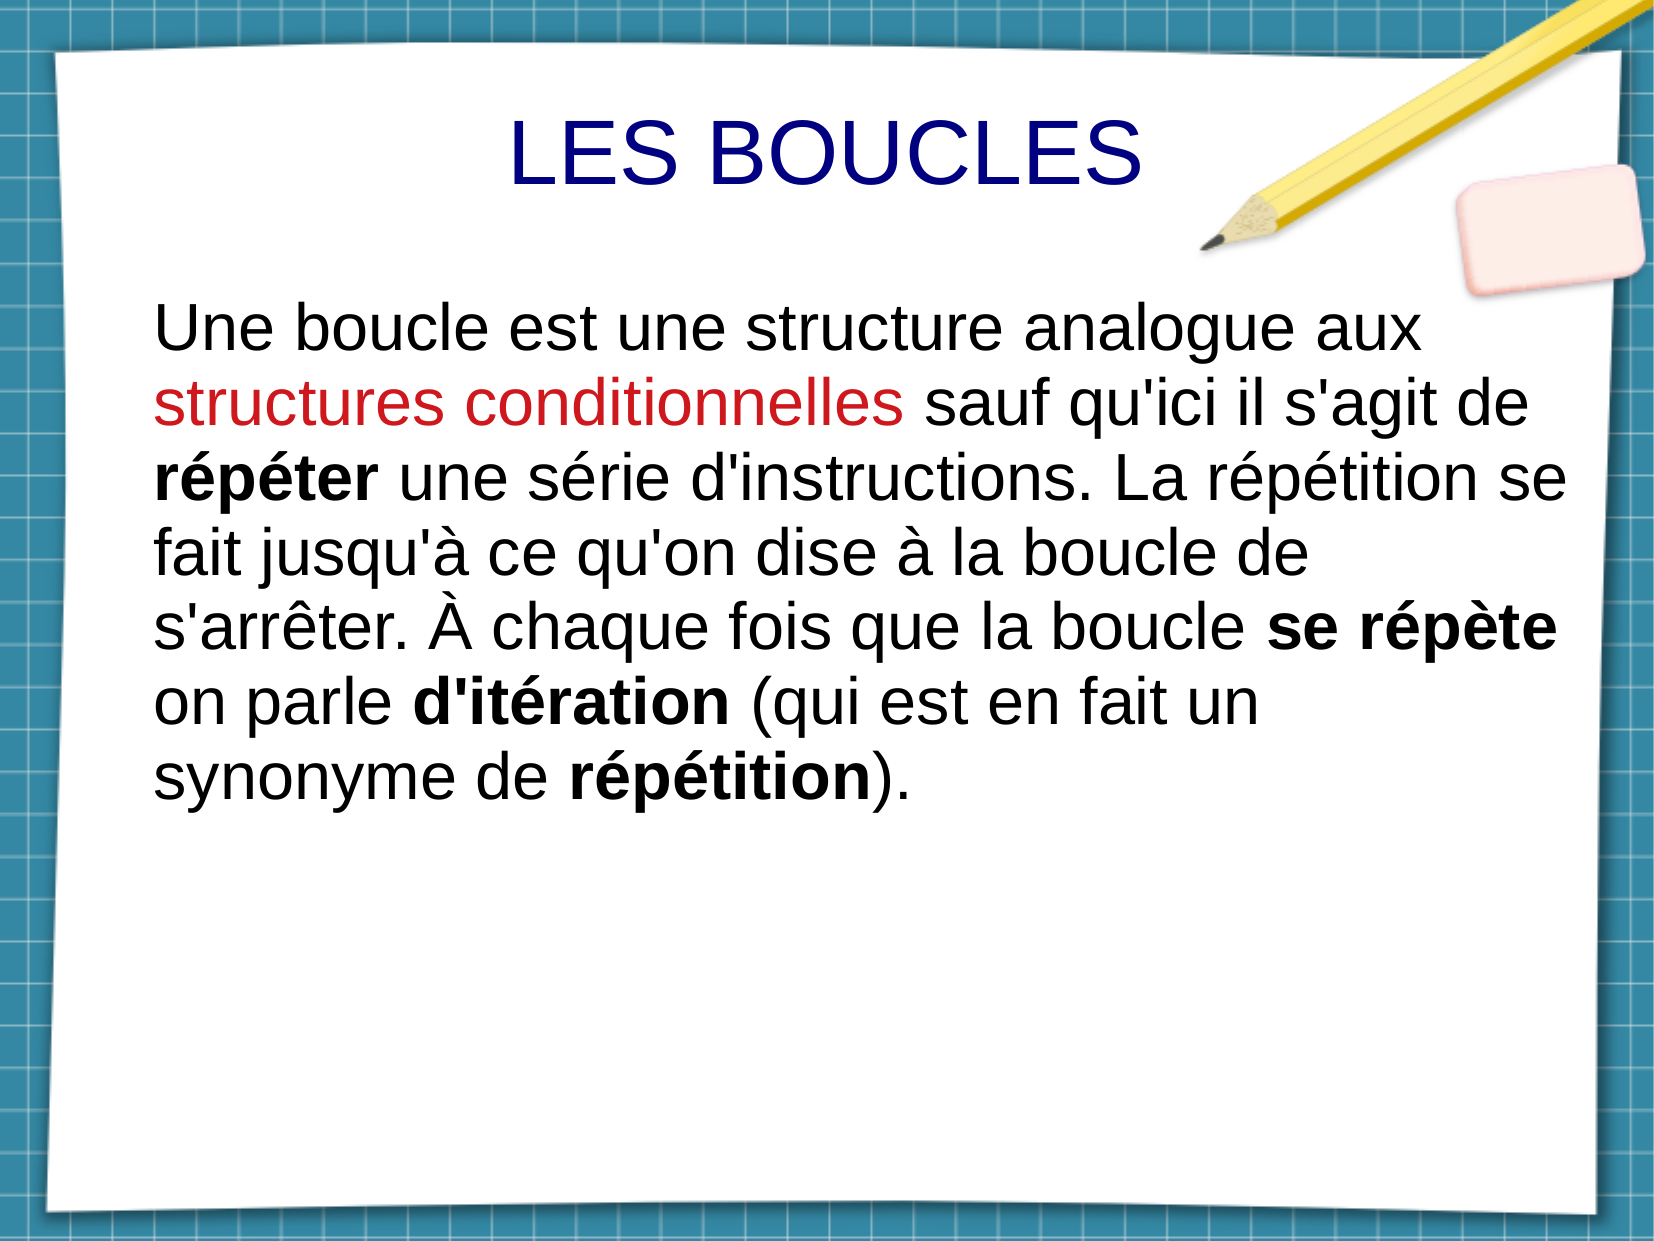

# LES BOUCLES
Une boucle est une structure analogue aux structures conditionnelles sauf qu'ici il s'agit de répéter une série d'instructions. La répétition se fait jusqu'à ce qu'on dise à la boucle de s'arrêter. À chaque fois que la boucle se répète on parle d'itération (qui est en fait un synonyme de répétition).